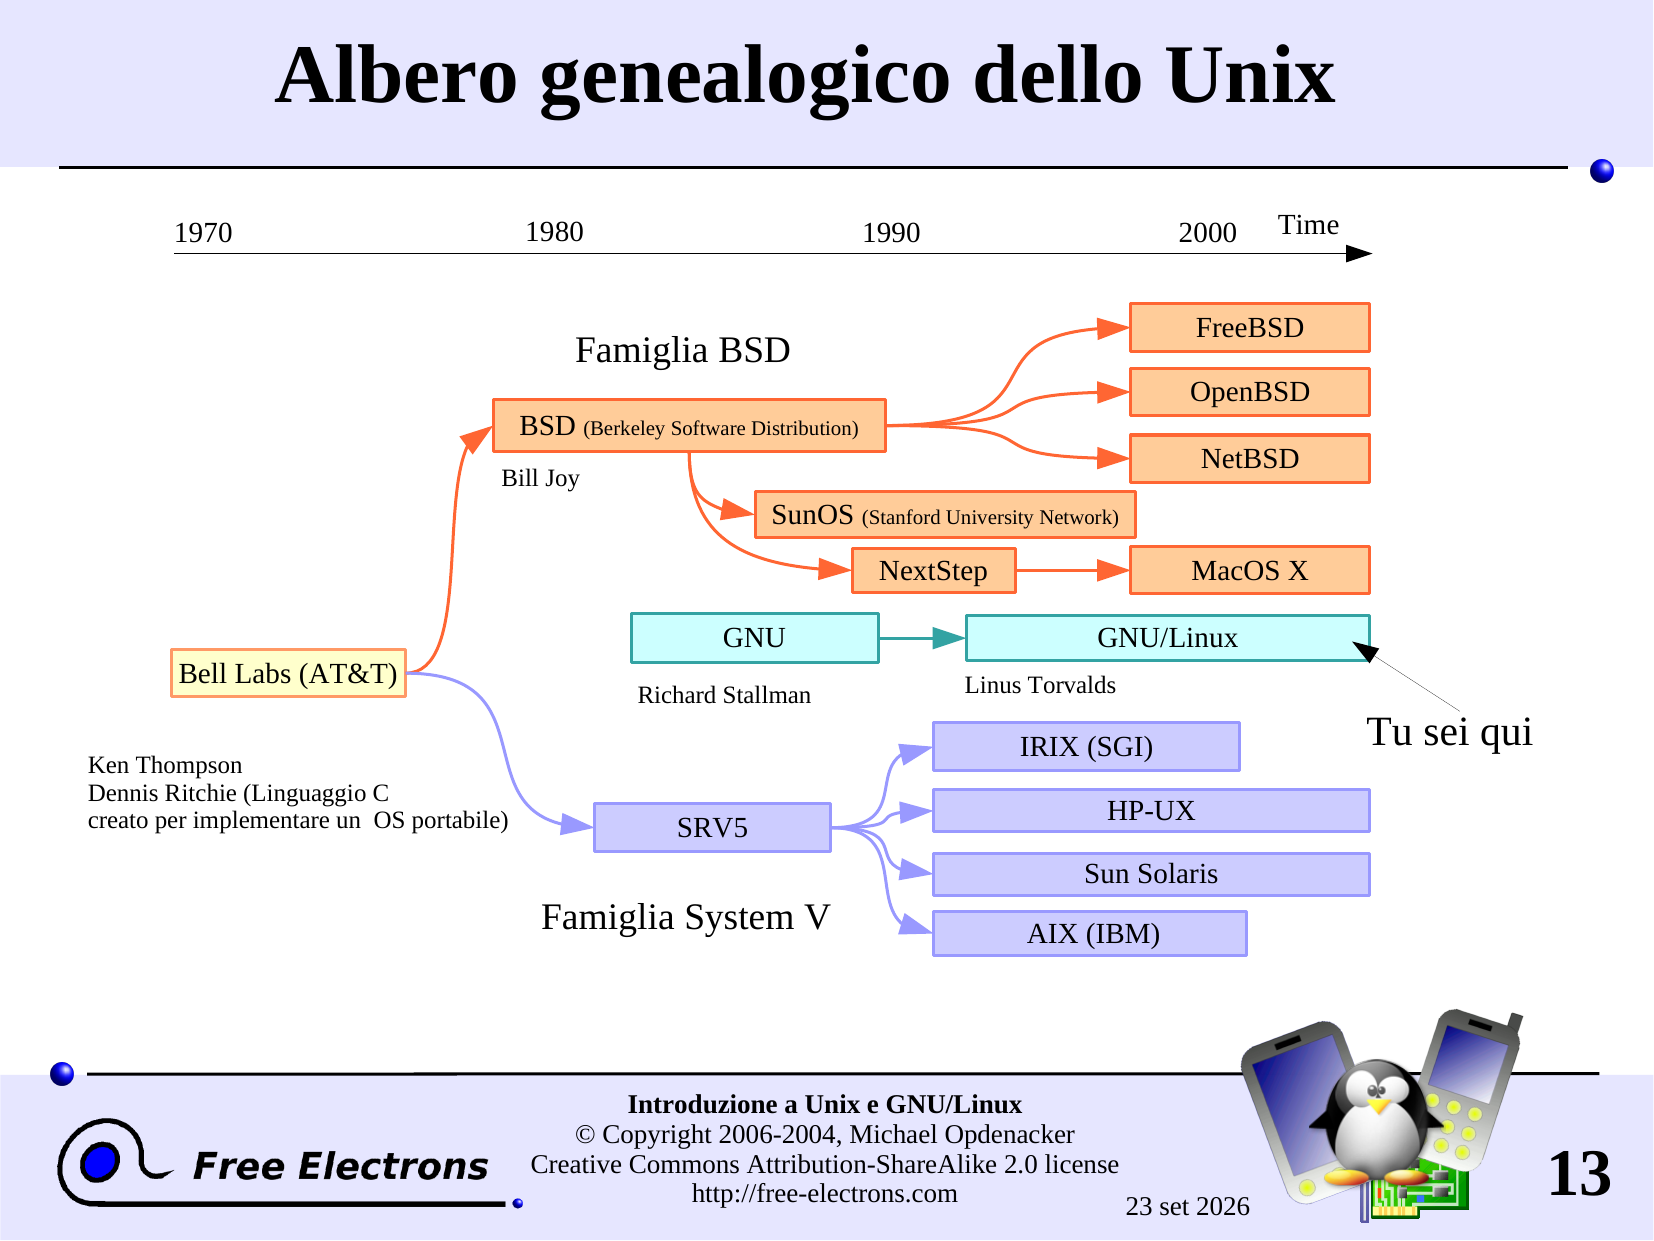

# Albero genealogico dello Unix
Time
1980
1970
2000
1990
FreeBSD
Famiglia BSD
OpenBSD
BSD (Berkeley Software Distribution)
NetBSD
Bill Joy
SunOS (Stanford University Network)
MacOS X
NextStep
GNU
GNU/Linux
Bell Labs (AT&T)
Linus Torvalds
Richard Stallman
Tu sei qui
IRIX (SGI)
Ken Thompson
Dennis Ritchie (Linguaggio C
creato per implementare un OS portabile)
HP-UX
SRV5
Sun Solaris
Famiglia System V
 AIX (IBM)